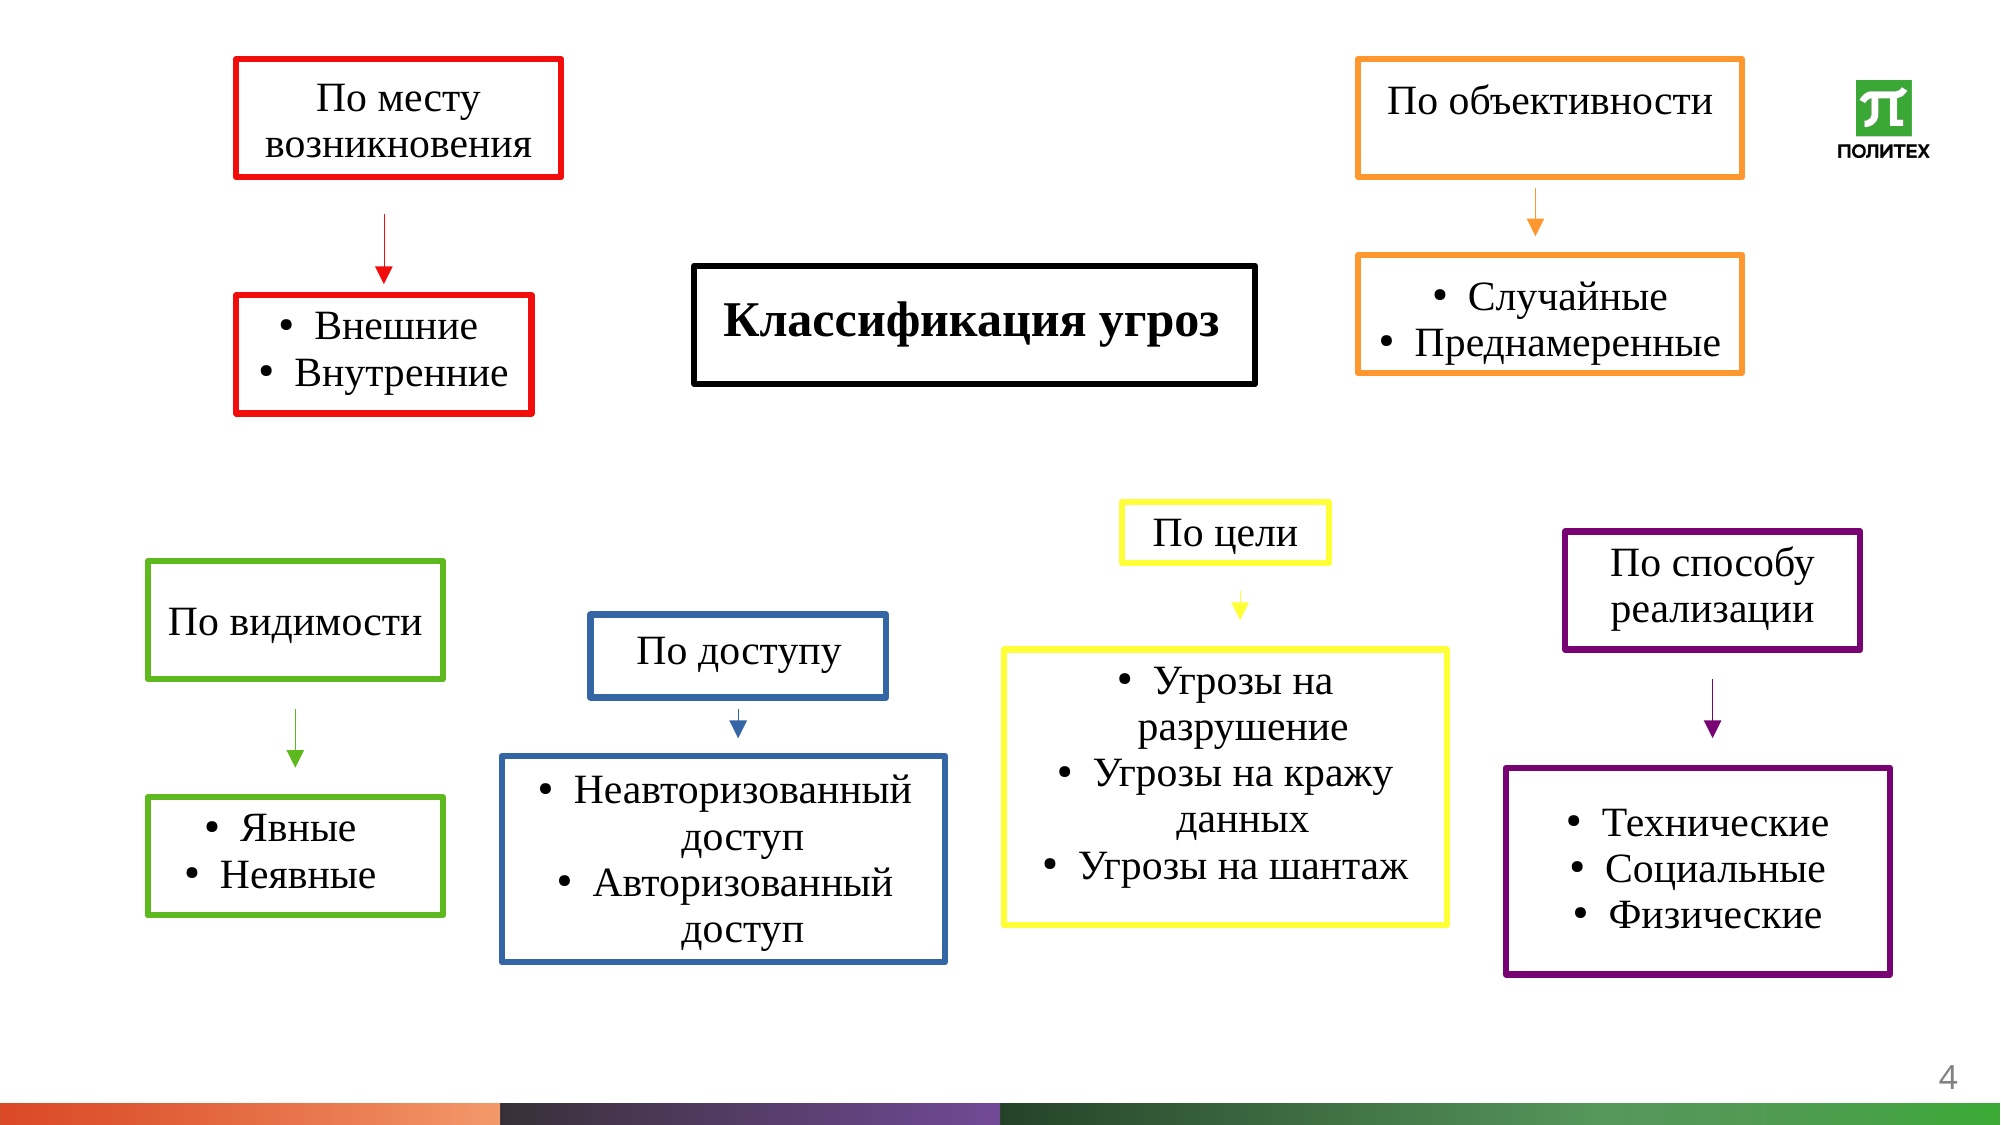

По месту возникновения
По объективности
Случайные
Преднамеренные
Классификация угроз
Внешние
Внутренние
По цели
По способу реализации
По видимости
 По доступу
Угрозы на разрушение
Угрозы на кражу данных
Угрозы на шантаж
Неавторизованный доступ
Авторизованный доступ
Технические
Социальные
Физические
Явные
Неявные
4